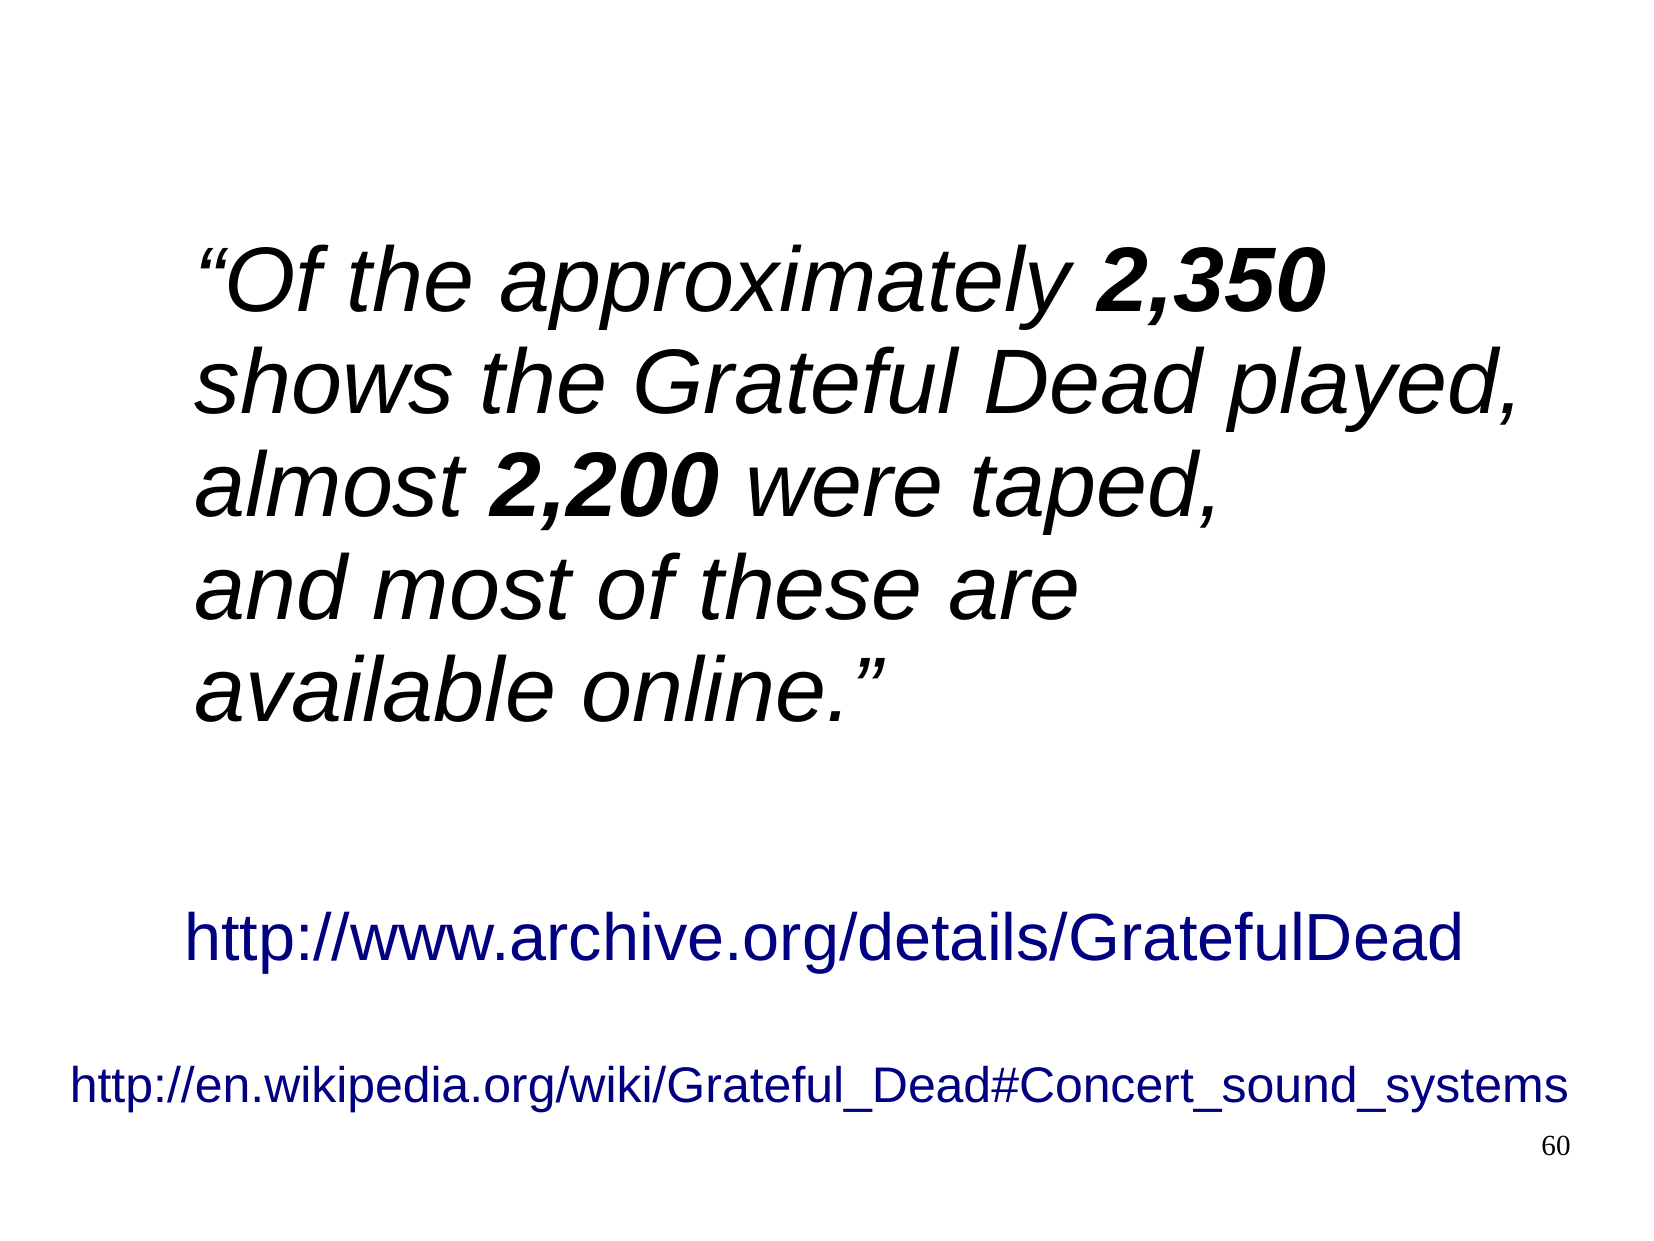

“Of the approximately 2,350 shows the Grateful Dead played, almost 2,200 were taped,
and most of these are
available online.”
 http://www.archive.org/details/GratefulDead
http://en.wikipedia.org/wiki/Grateful_Dead#Concert_sound_systems
60